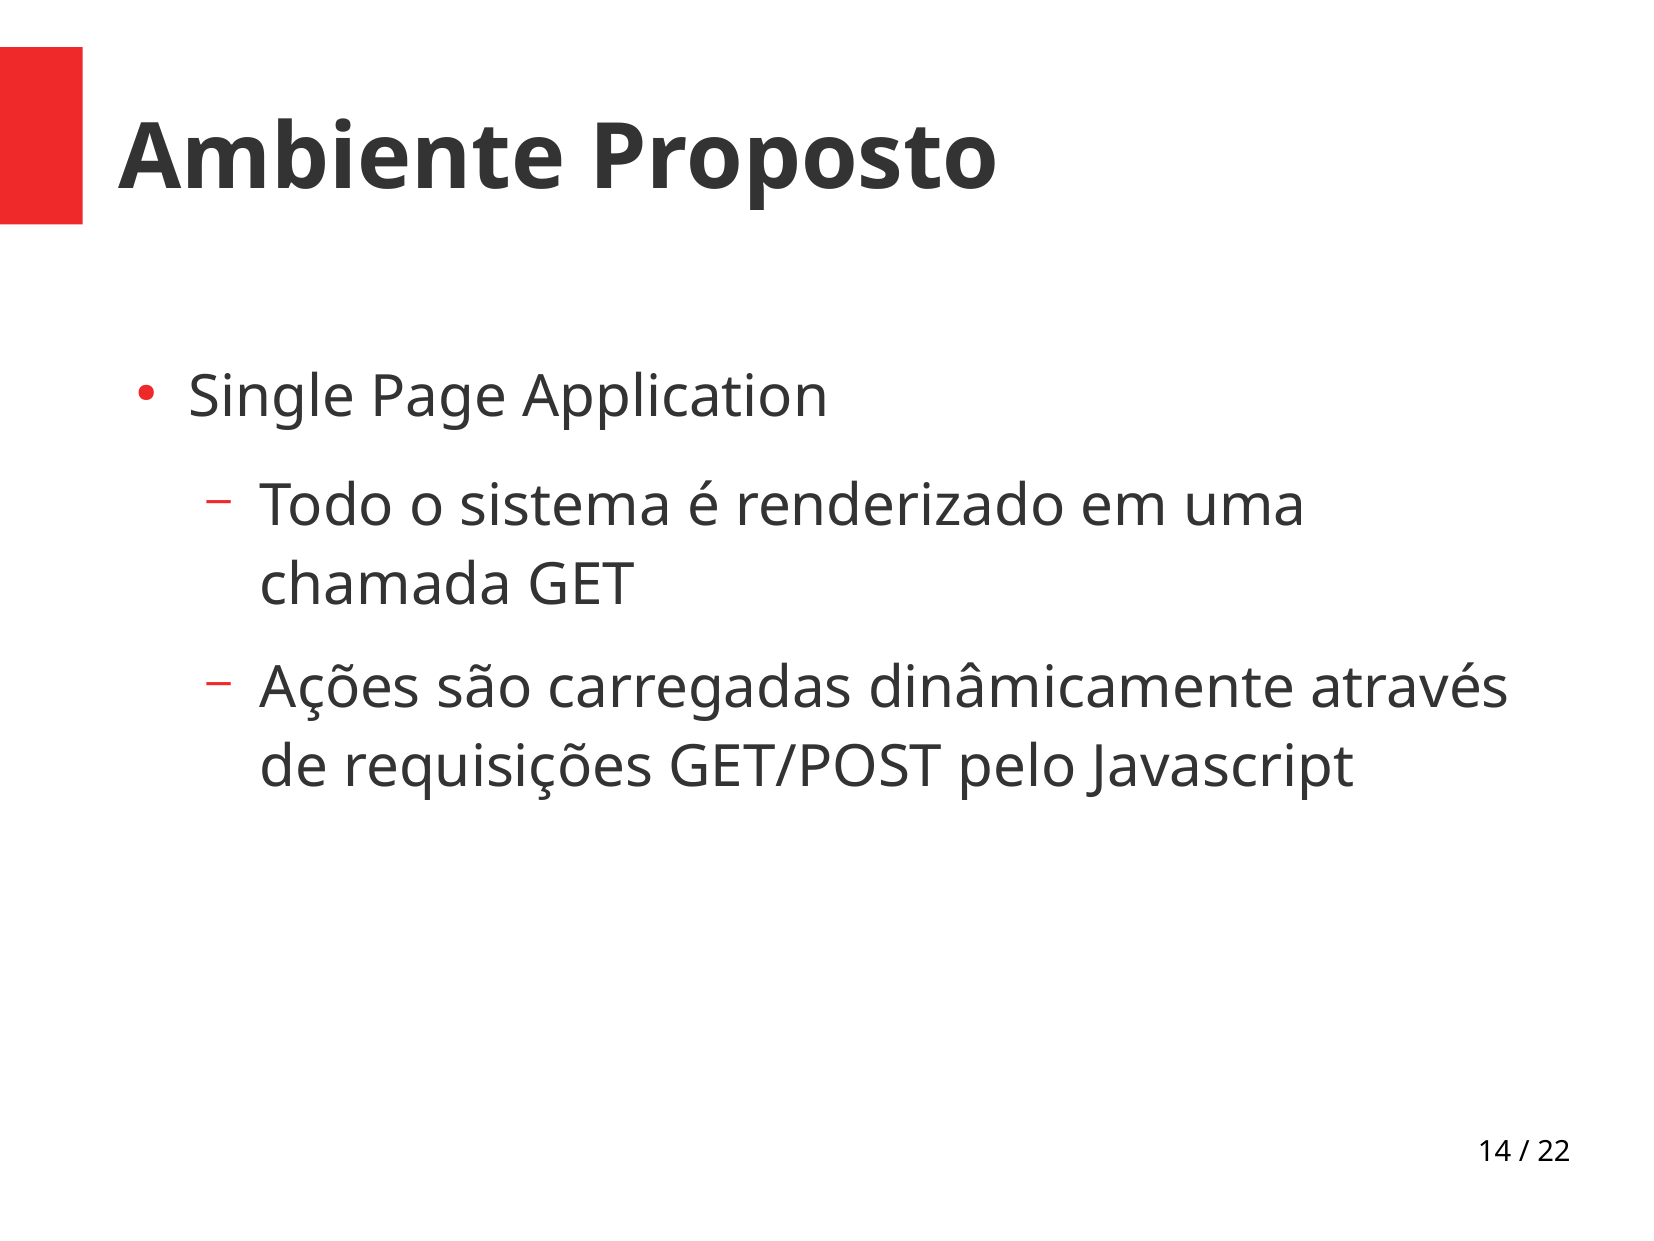

# Ambiente Proposto
Single Page Application
Todo o sistema é renderizado em uma chamada GET
Ações são carregadas dinâmicamente através de requisições GET/POST pelo Javascript
14